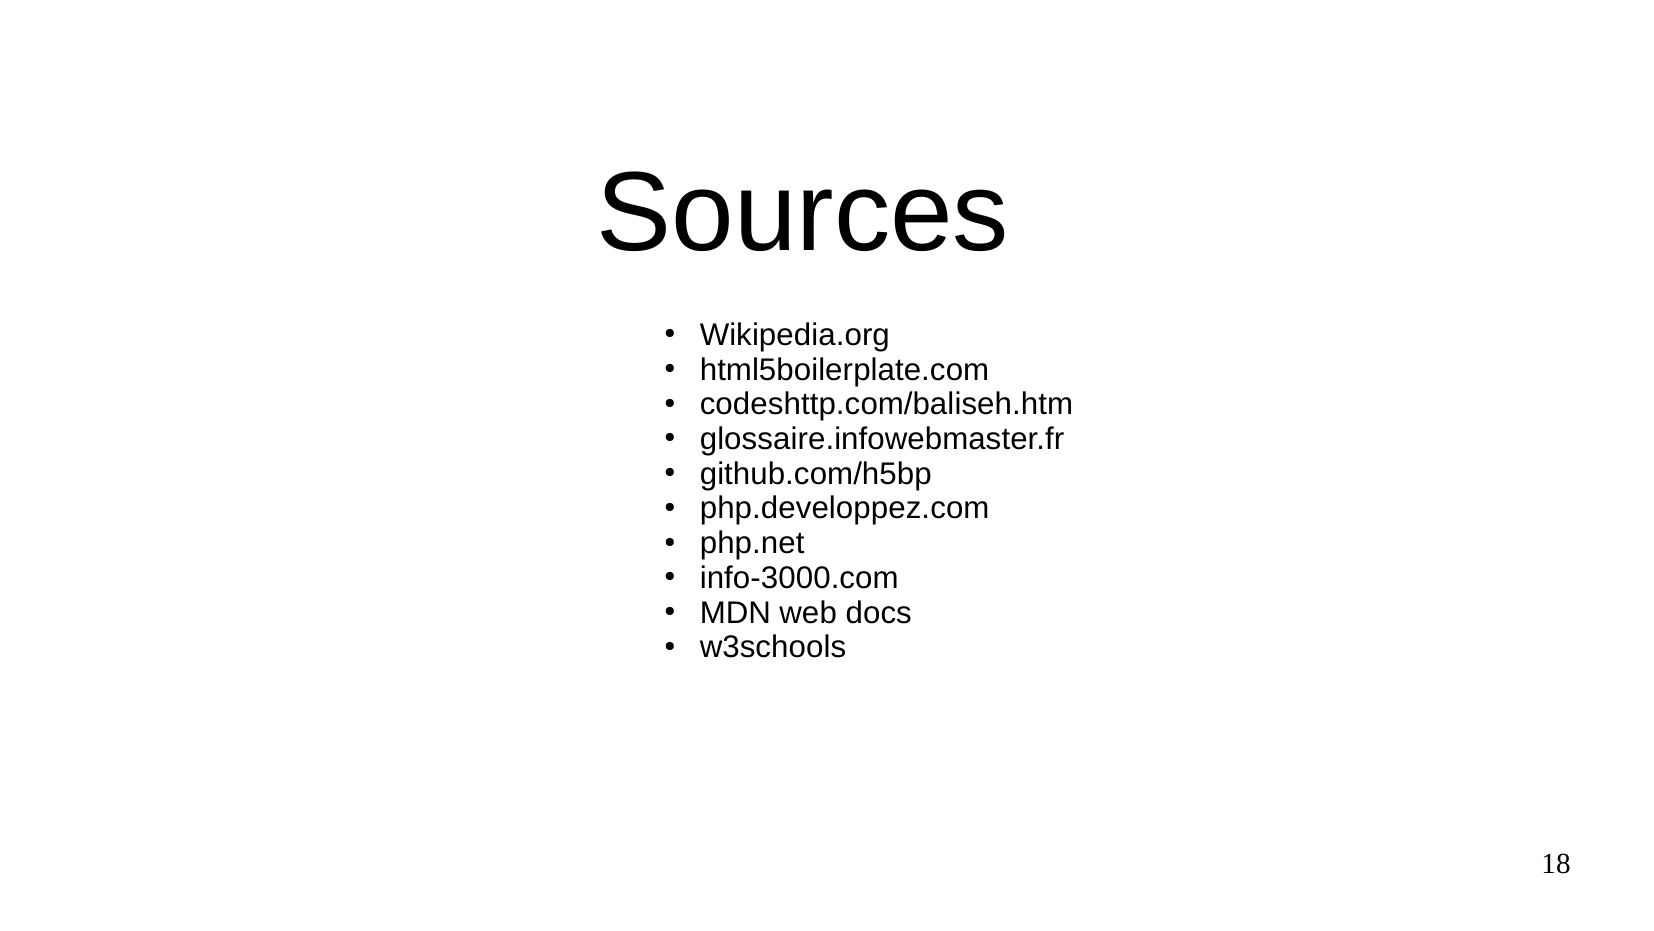

Sources
Wikipedia.org
html5boilerplate.com
codeshttp.com/baliseh.htm
glossaire.infowebmaster.fr
github.com/h5bp
php.developpez.com
php.net
info-3000.com
MDN web docs
w3schools
18